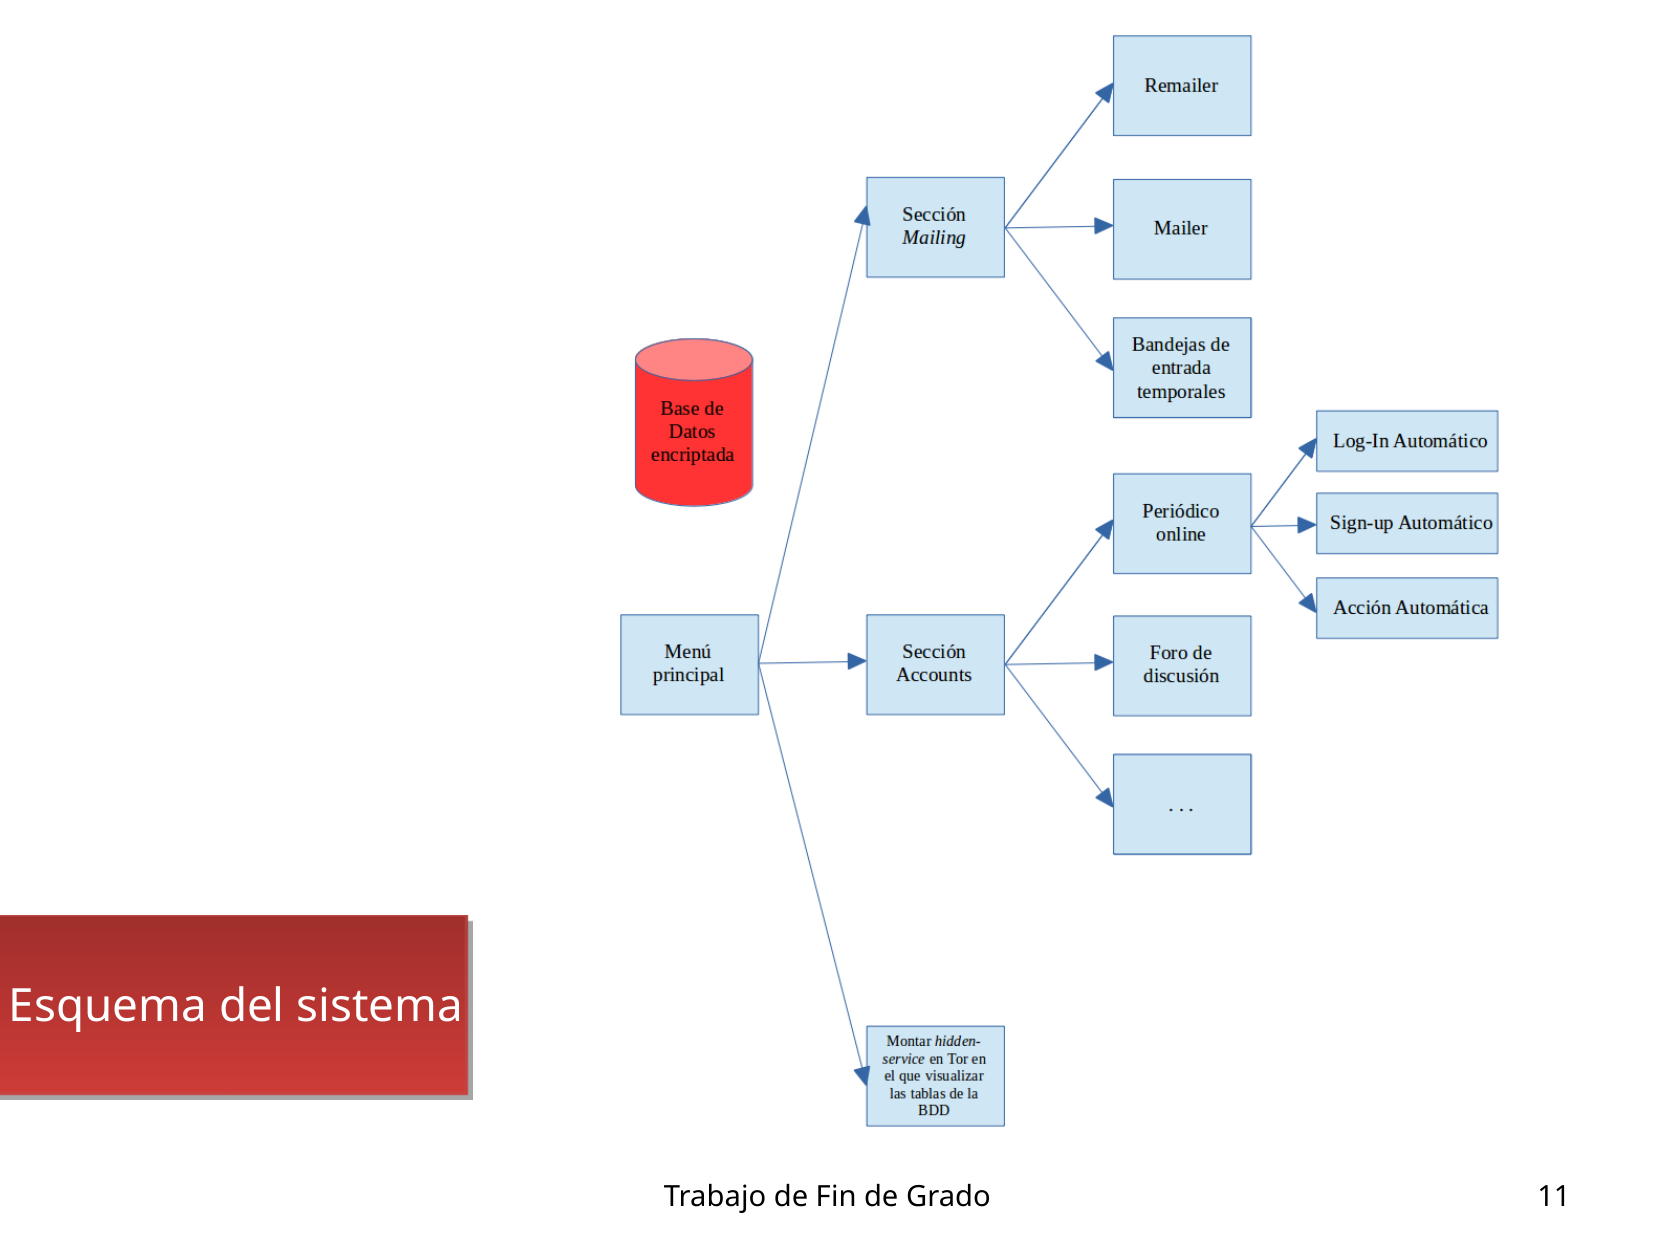

# Esquema del sistema
Trabajo de Fin de Grado
11